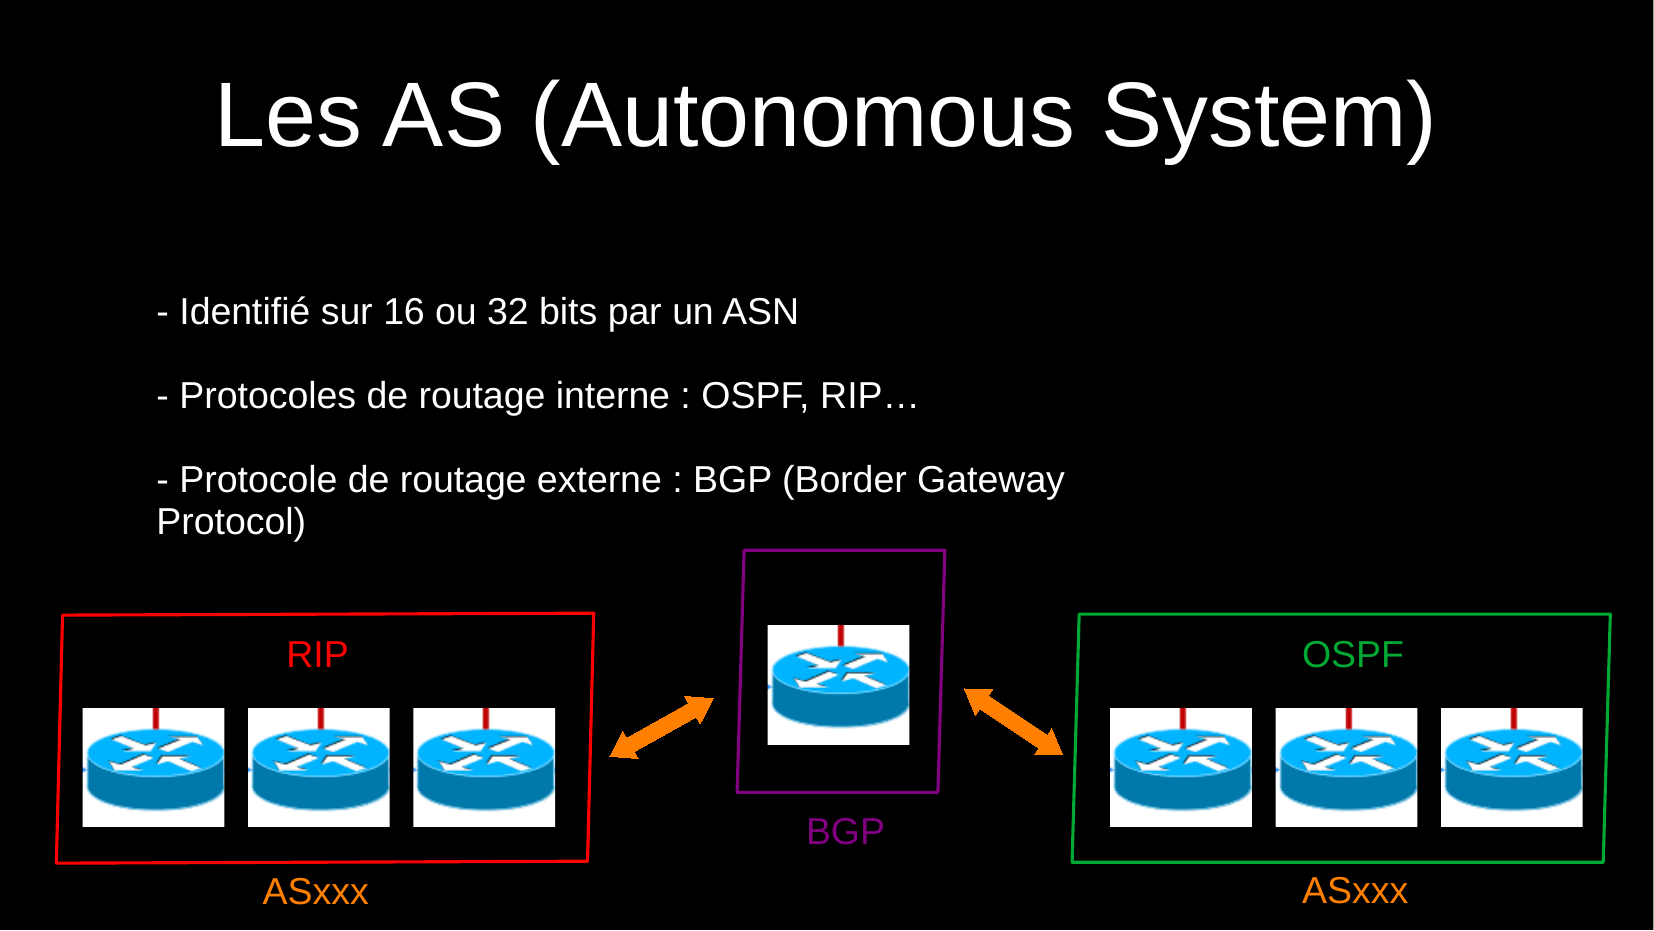

# Les AS (Autonomous System)
- Identifié sur 16 ou 32 bits par un ASN
- Protocoles de routage interne : OSPF, RIP…
- Protocole de routage externe : BGP (Border Gateway Protocol)
RIP
OSPF
BGP
ASxxx
ASxxx